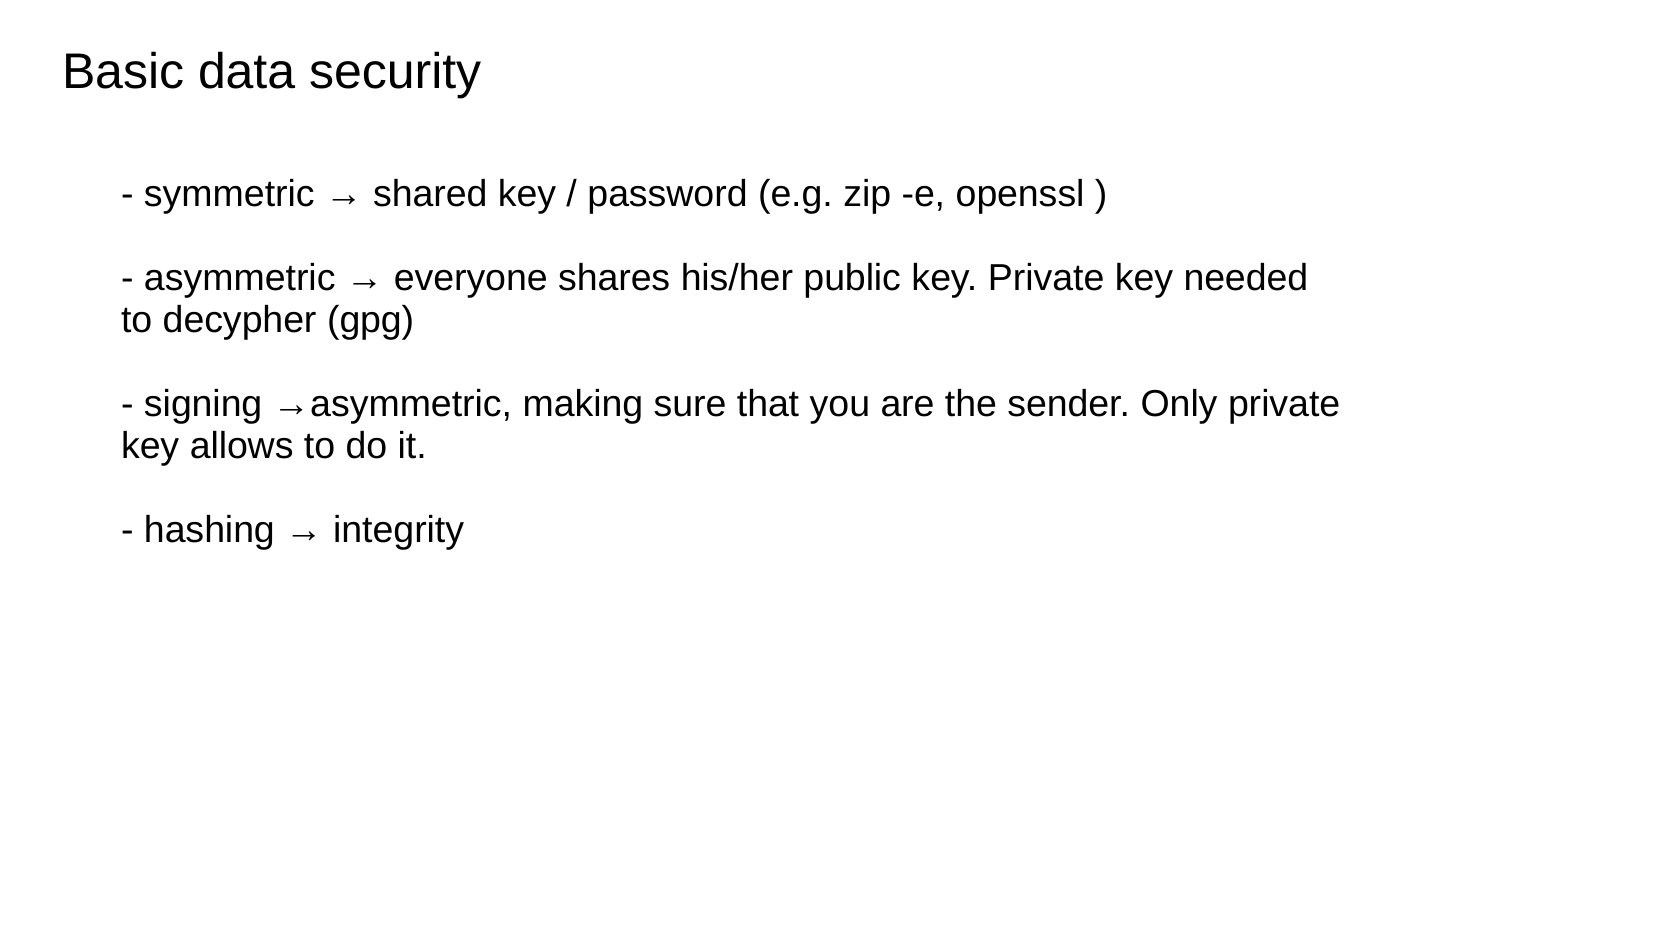

Basic data security
- symmetric → shared key / password (e.g. zip -e, openssl )
- asymmetric → everyone shares his/her public key. Private key needed to decypher (gpg)
- signing →asymmetric, making sure that you are the sender. Only private key allows to do it.
- hashing → integrity